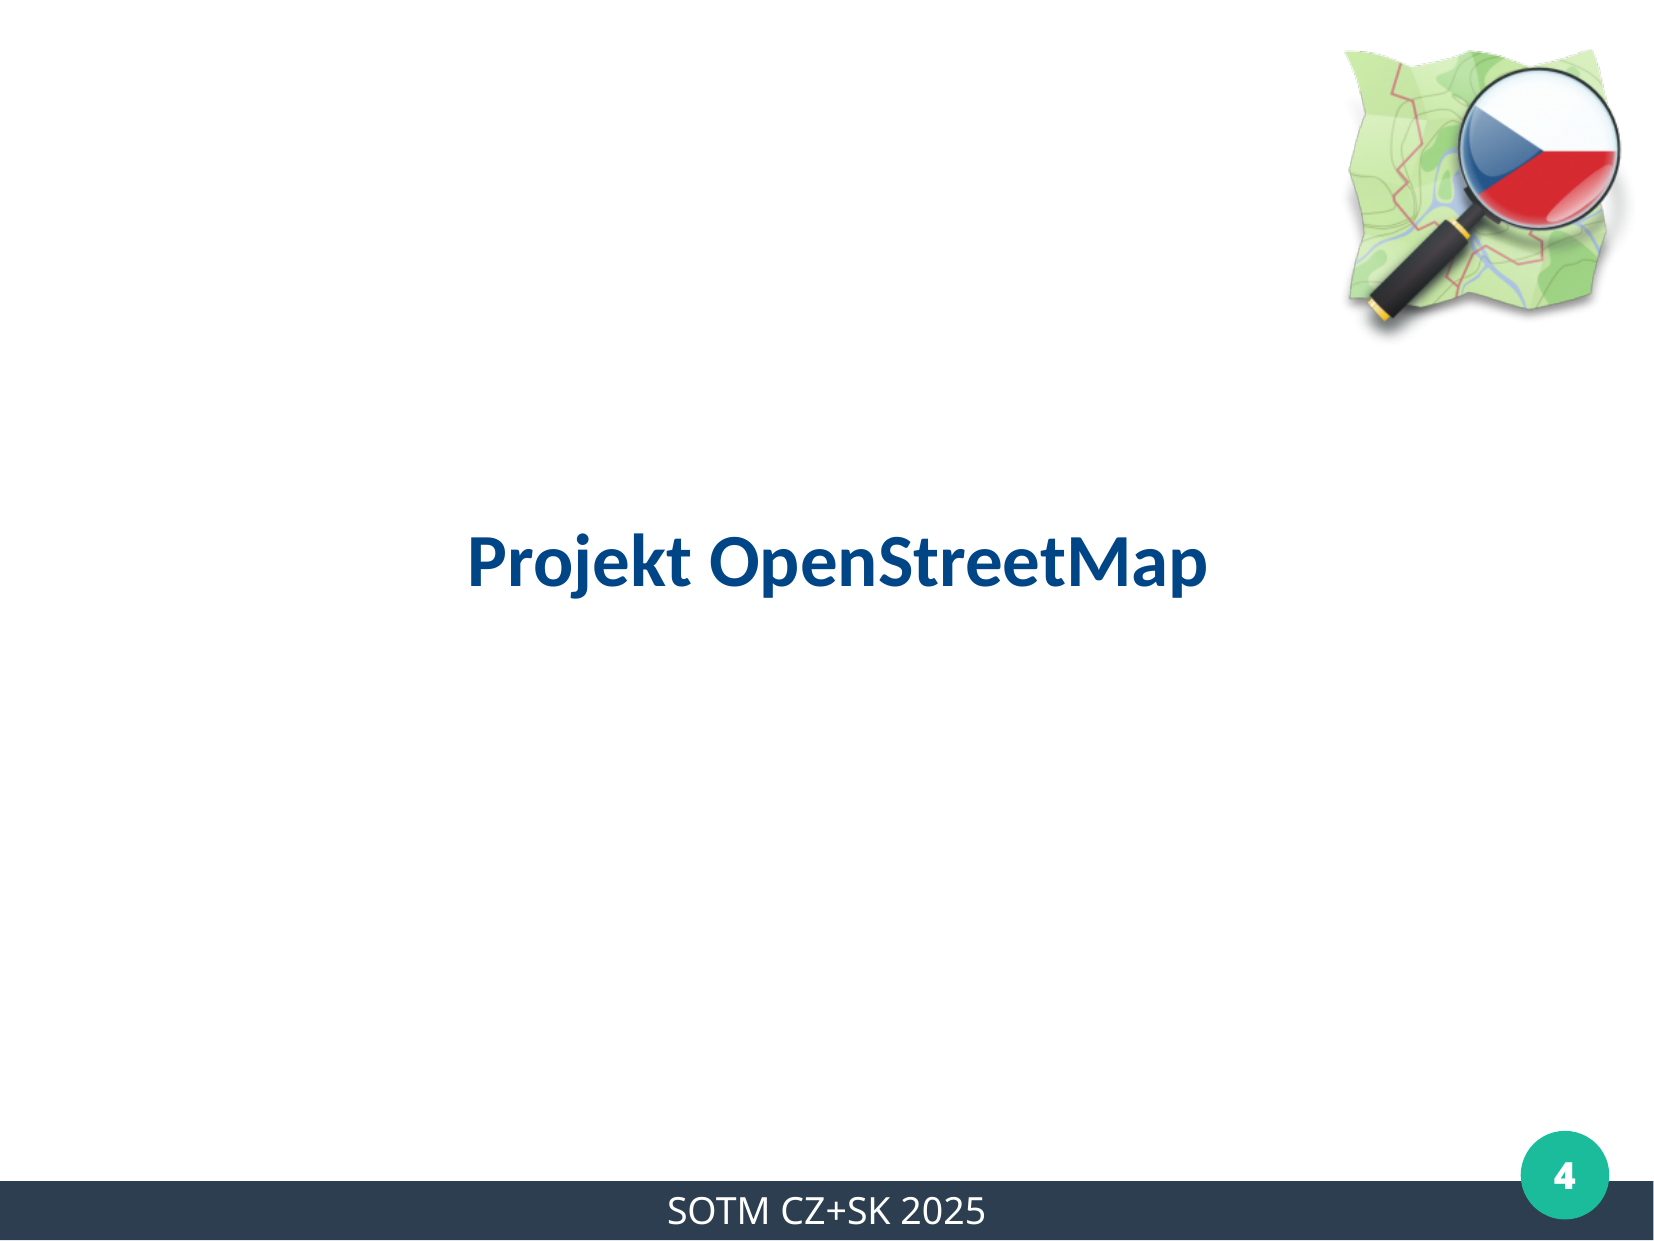

# Projekt OpenStreetMap
4
SOTM CZ+SK 2025